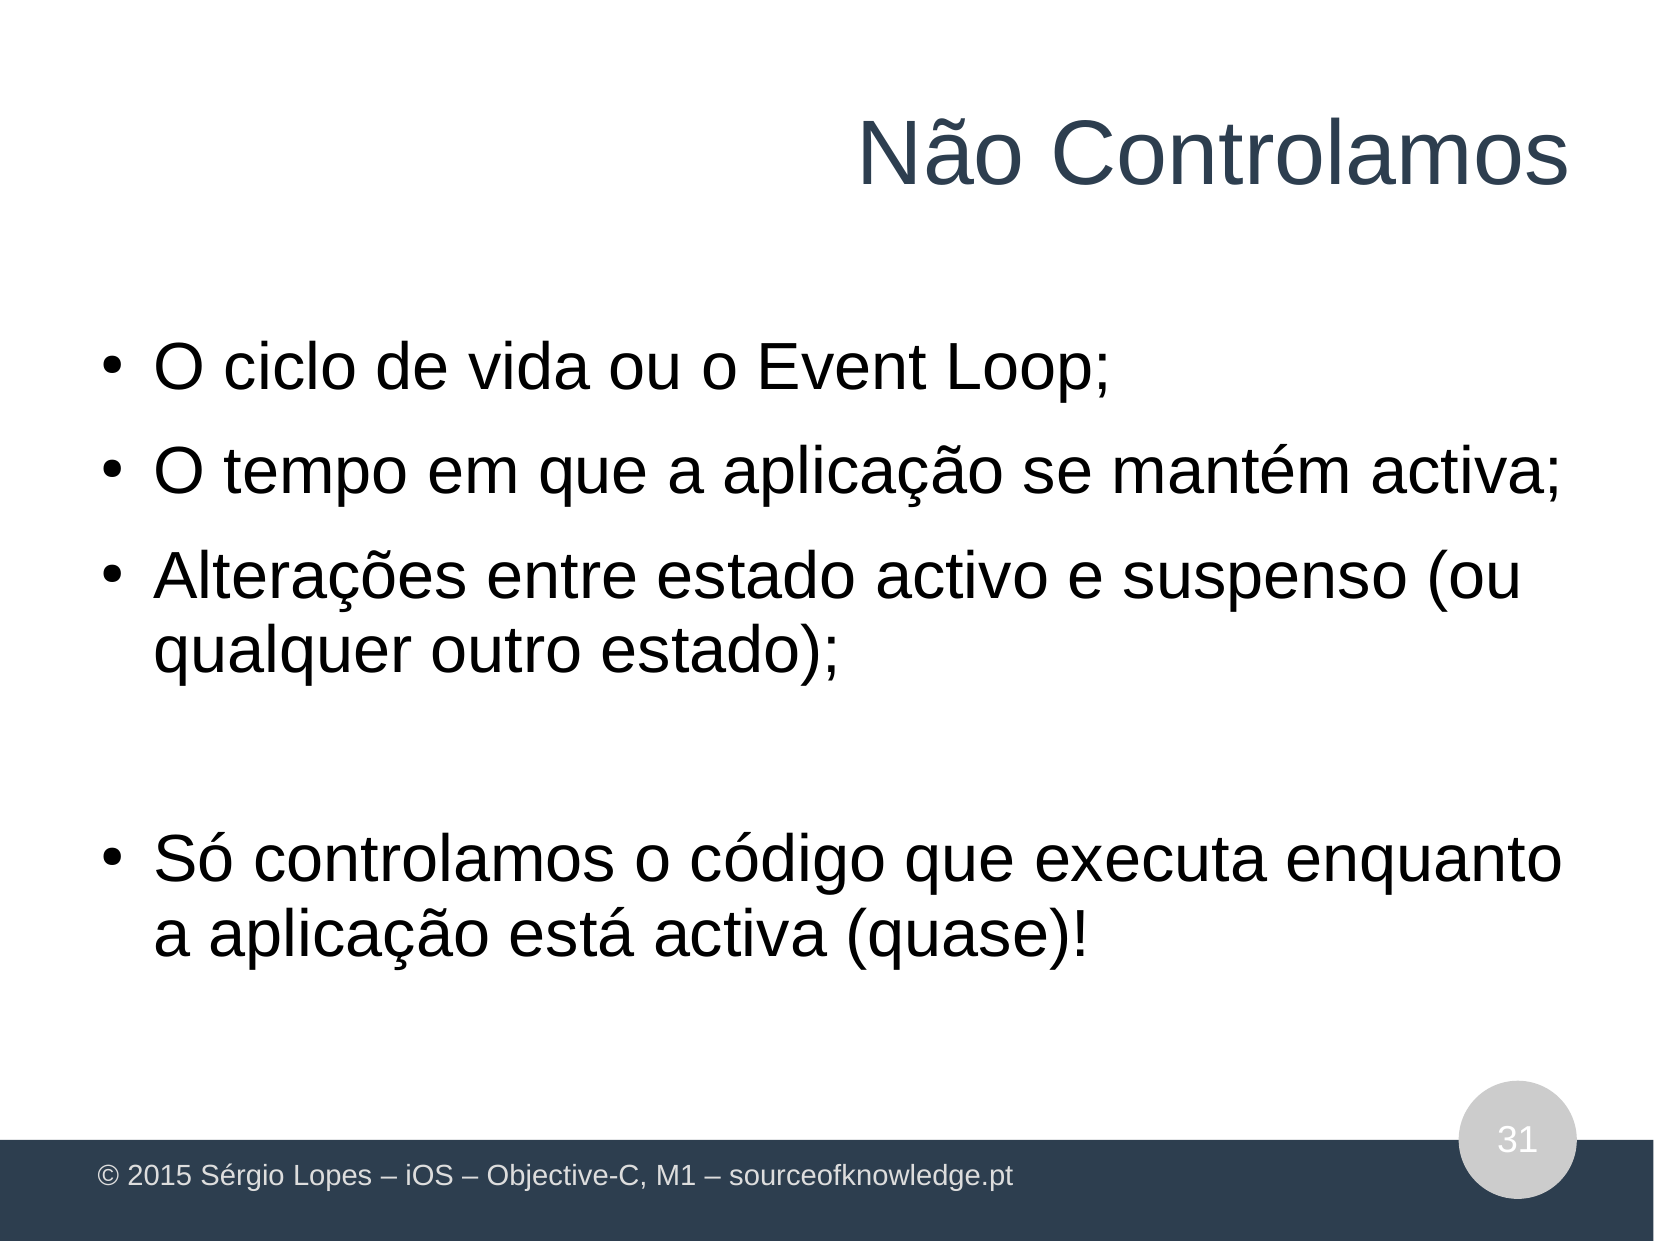

# Não Controlamos
O ciclo de vida ou o Event Loop;
O tempo em que a aplicação se mantém activa;
Alterações entre estado activo e suspenso (ou qualquer outro estado);
Só controlamos o código que executa enquanto a aplicação está activa (quase)!
31
© 2015 Sérgio Lopes – iOS – Objective-C, M1 – sourceofknowledge.pt